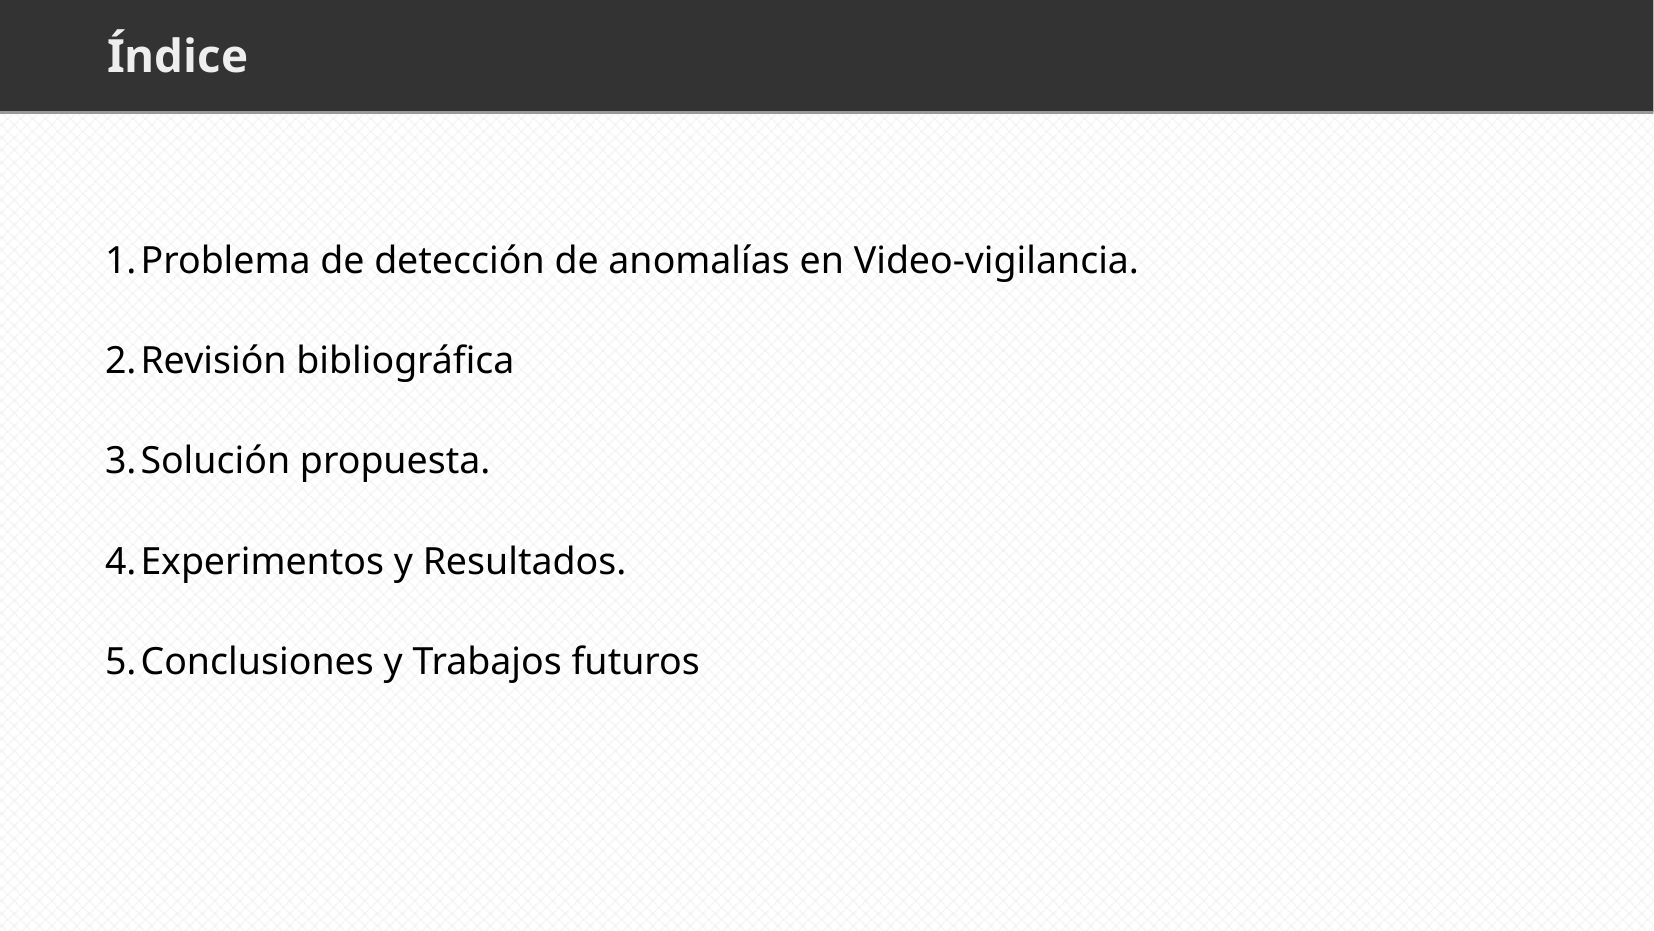

Índice
Problema de detección de anomalías en Video-vigilancia.
Revisión bibliográfica
Solución propuesta.
Experimentos y Resultados.
Conclusiones y Trabajos futuros